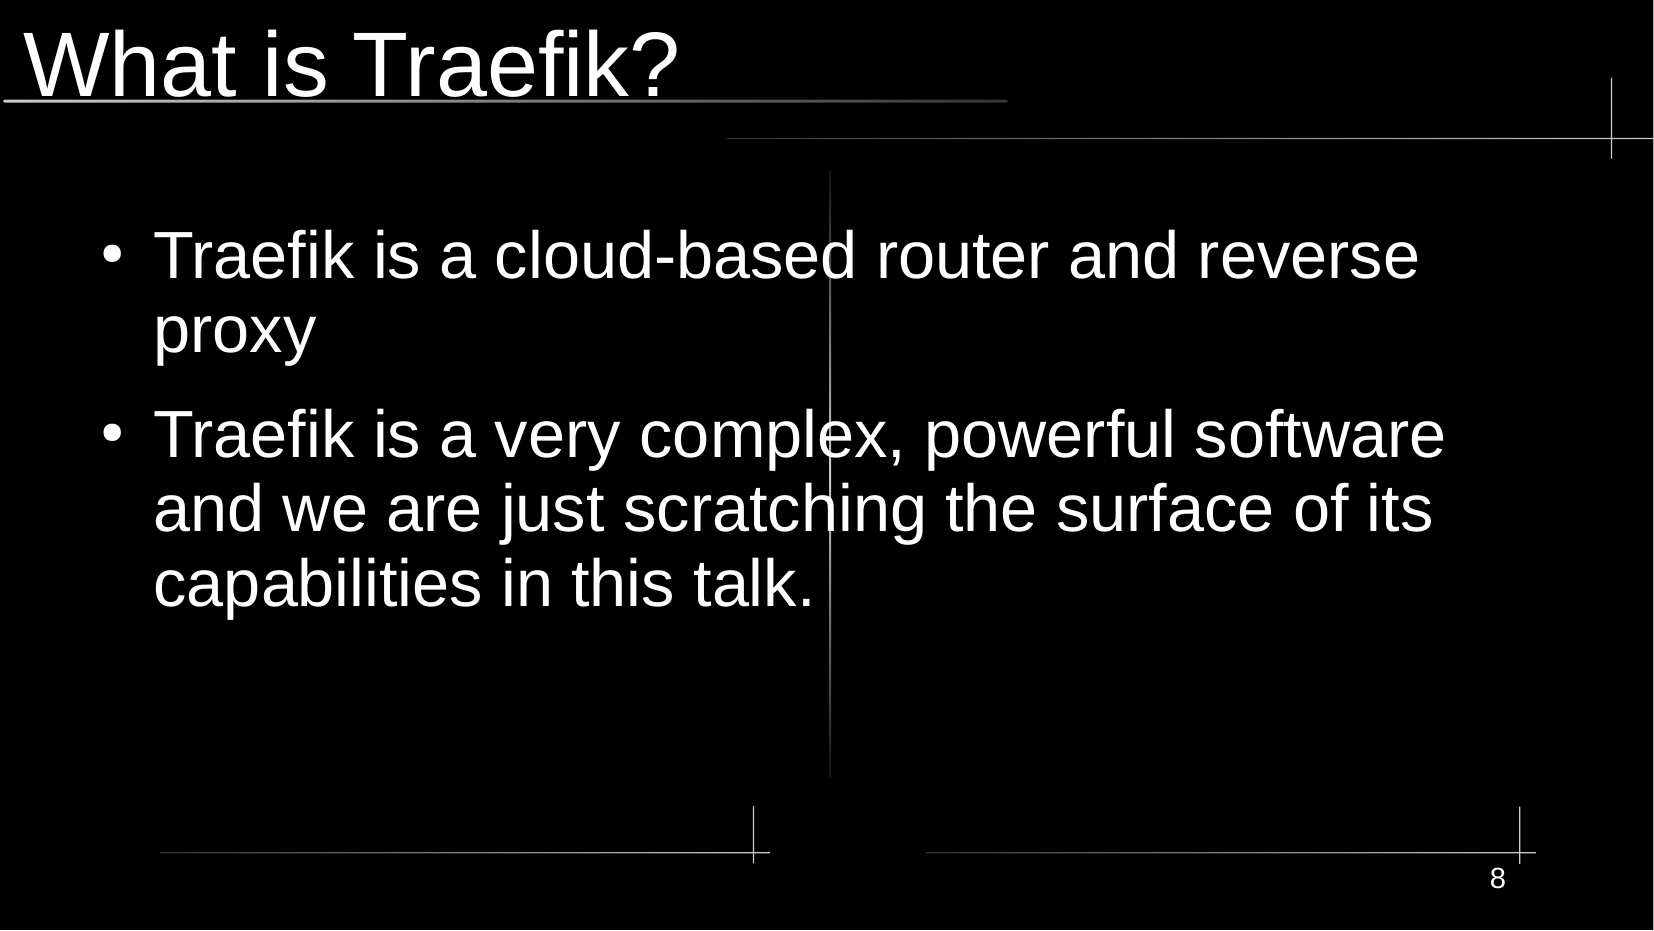

# What is Traefik?
Traefik is a cloud-based router and reverse proxy
Traefik is a very complex, powerful software and we are just scratching the surface of its capabilities in this talk.
8